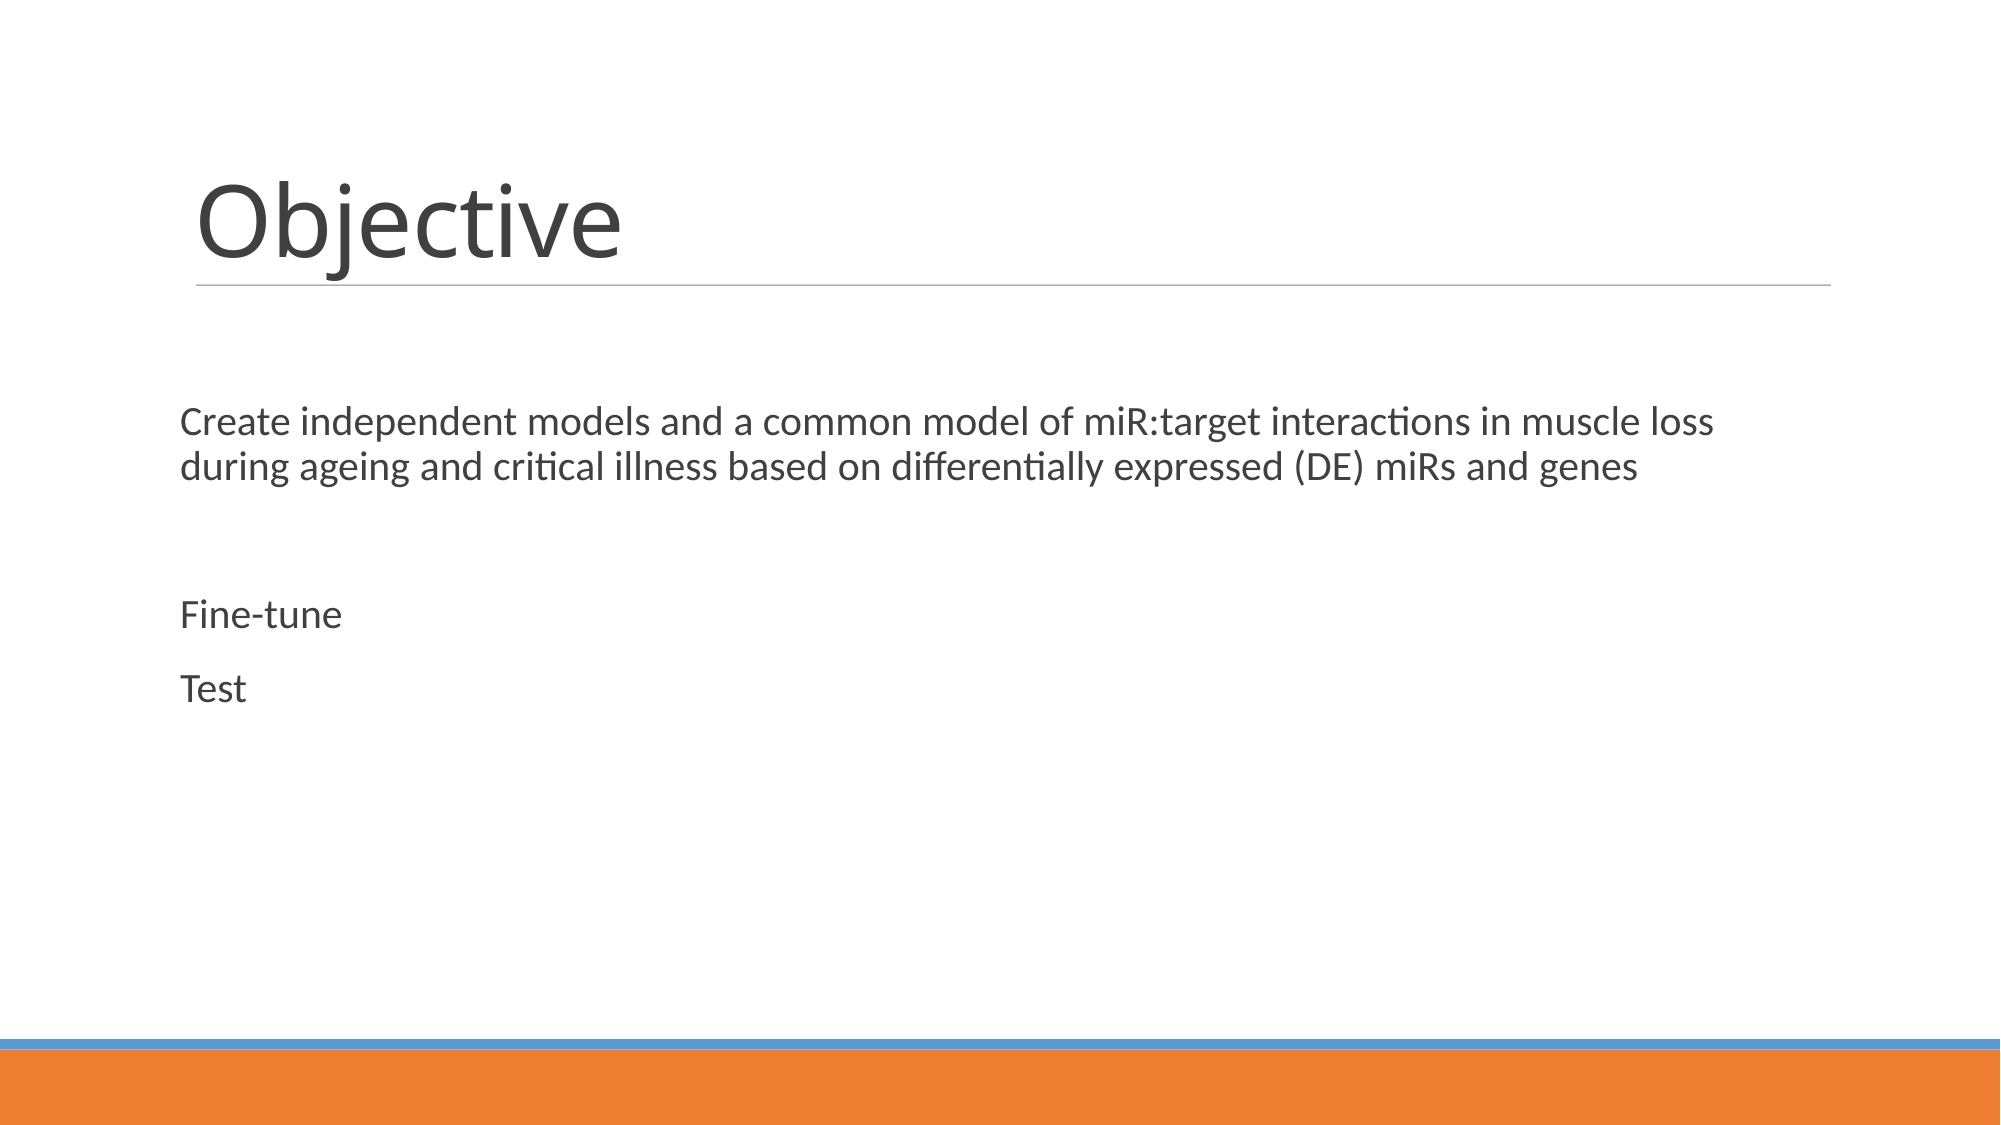

# Objective
Create independent models and a common model of miR:target interactions in muscle loss during ageing and critical illness based on differentially expressed (DE) miRs and genes
Fine-tune
Test